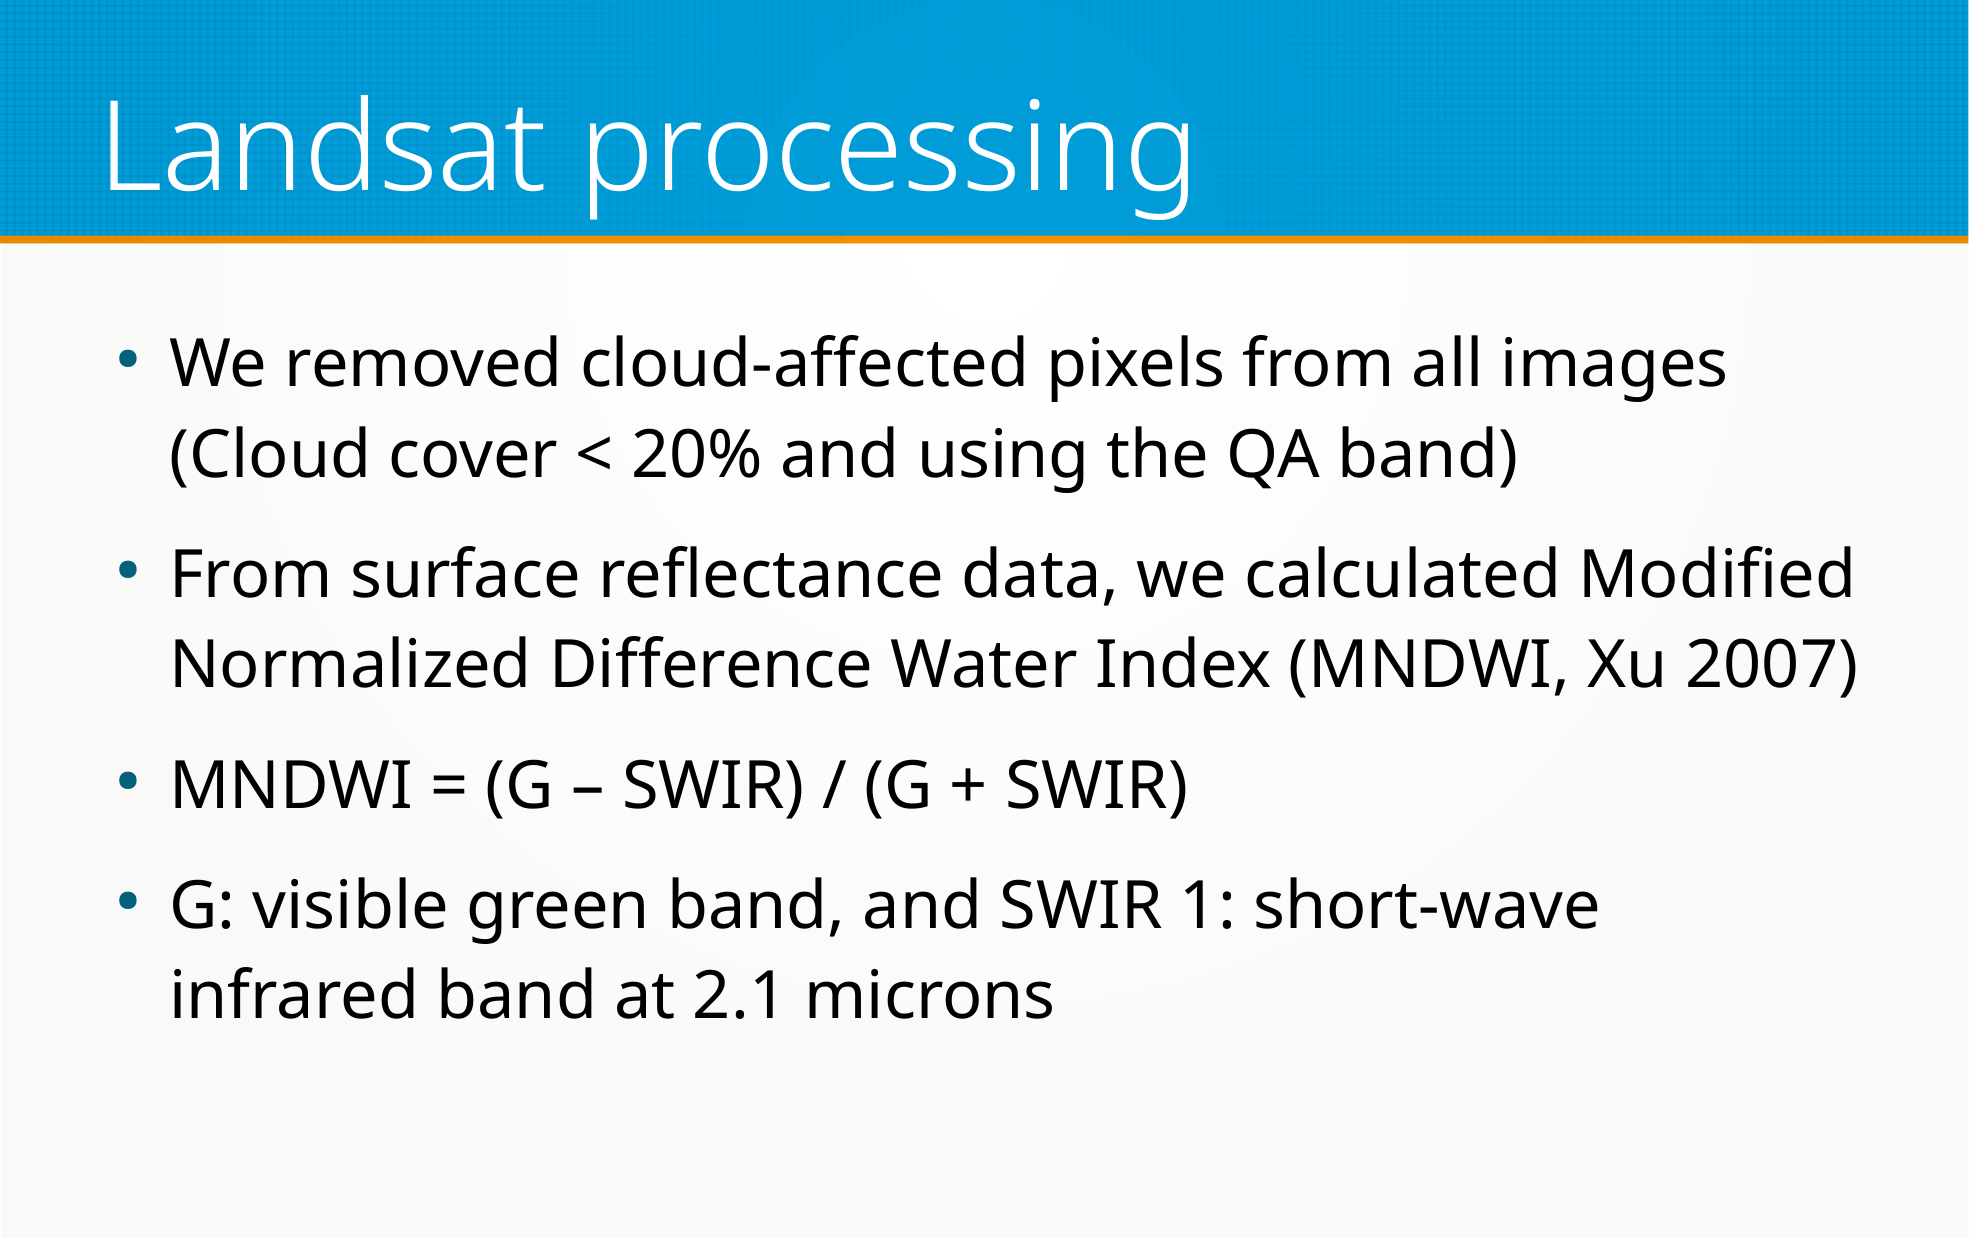

# Landsat processing
We removed cloud-affected pixels from all images (Cloud cover < 20% and using the QA band)
From surface reflectance data, we calculated Modified Normalized Difference Water Index (MNDWI, Xu 2007)
MNDWI = (G – SWIR) / (G + SWIR)
G: visible green band, and SWIR 1: short-wave infrared band at 2.1 microns